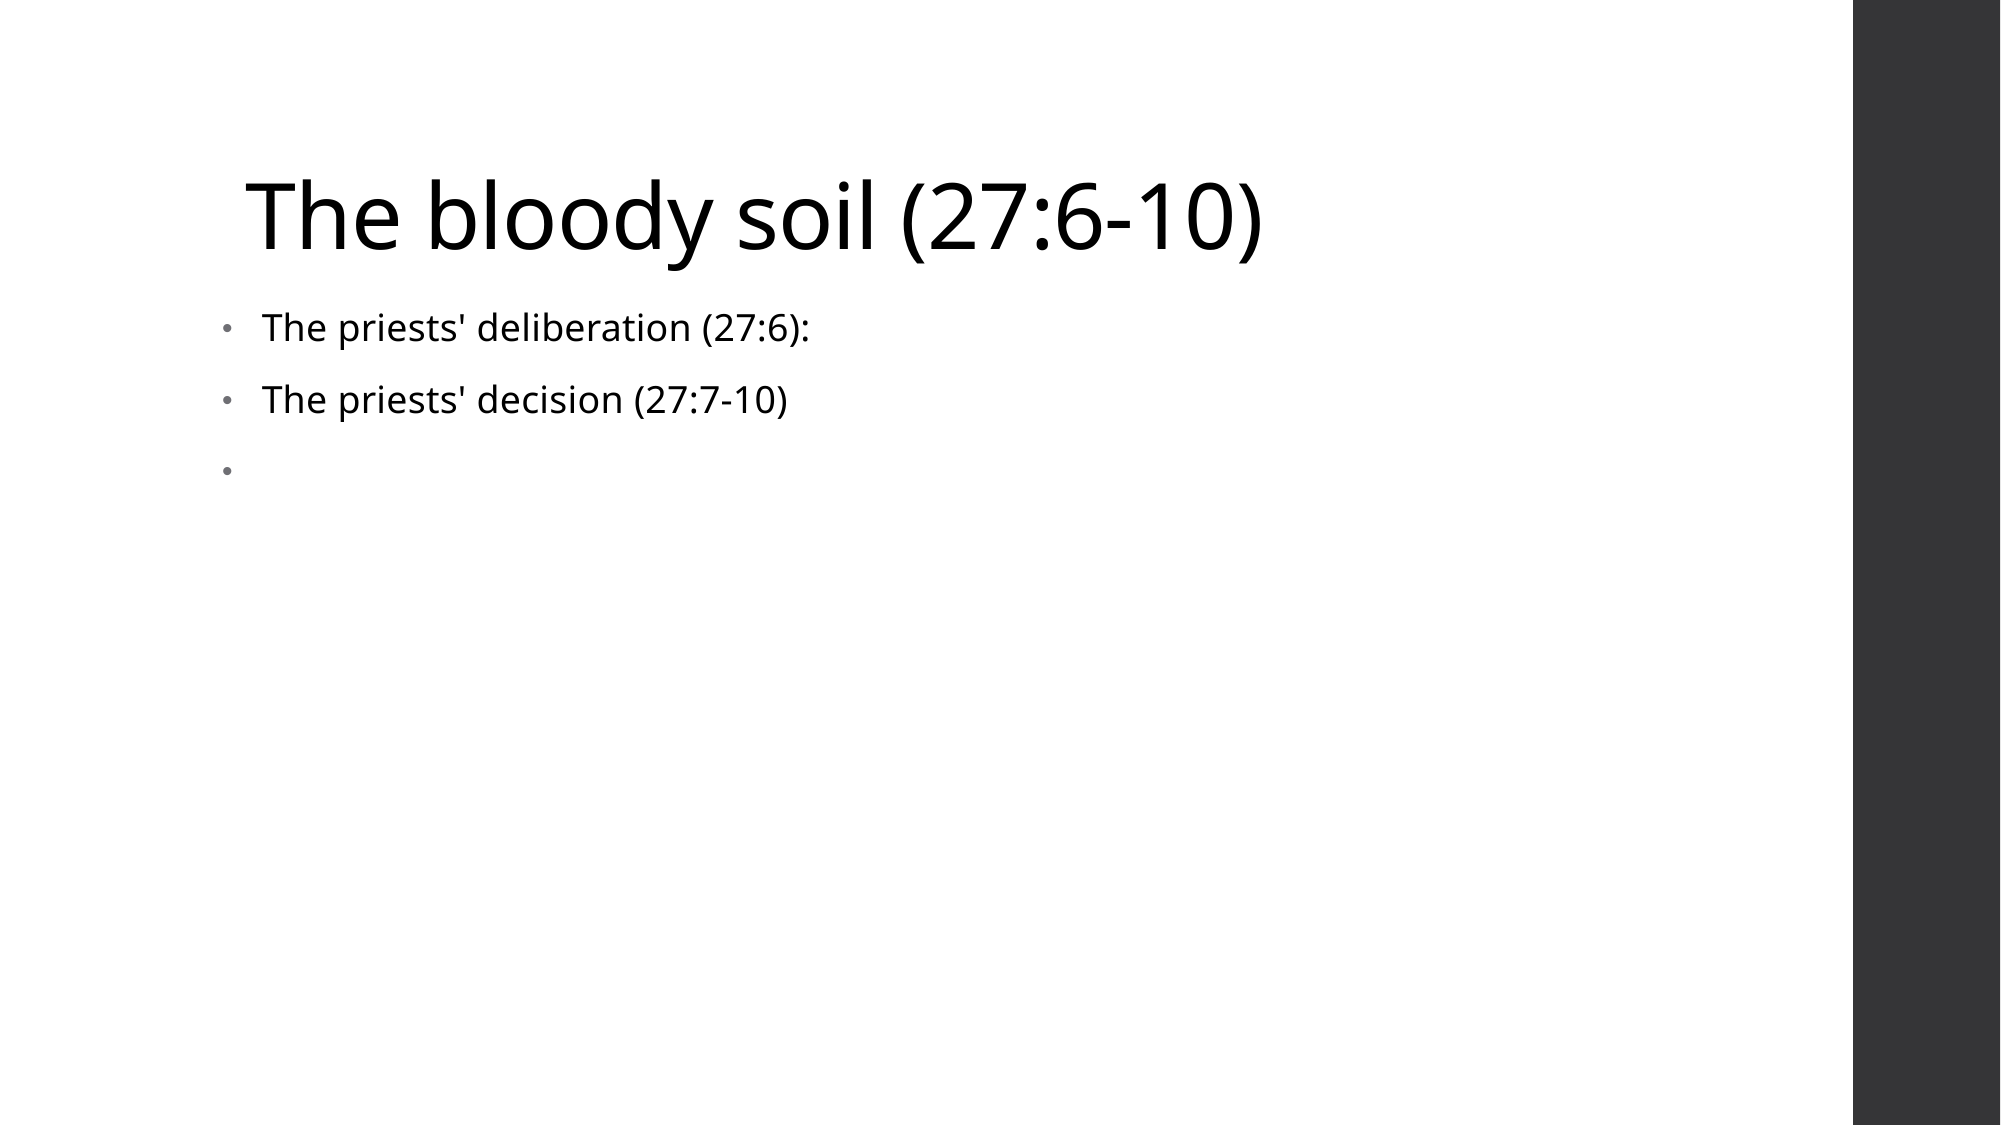

# The bloody soil (27:6-10)
 The priests' deliberation (27:6):
 The priests' decision (27:7-10)